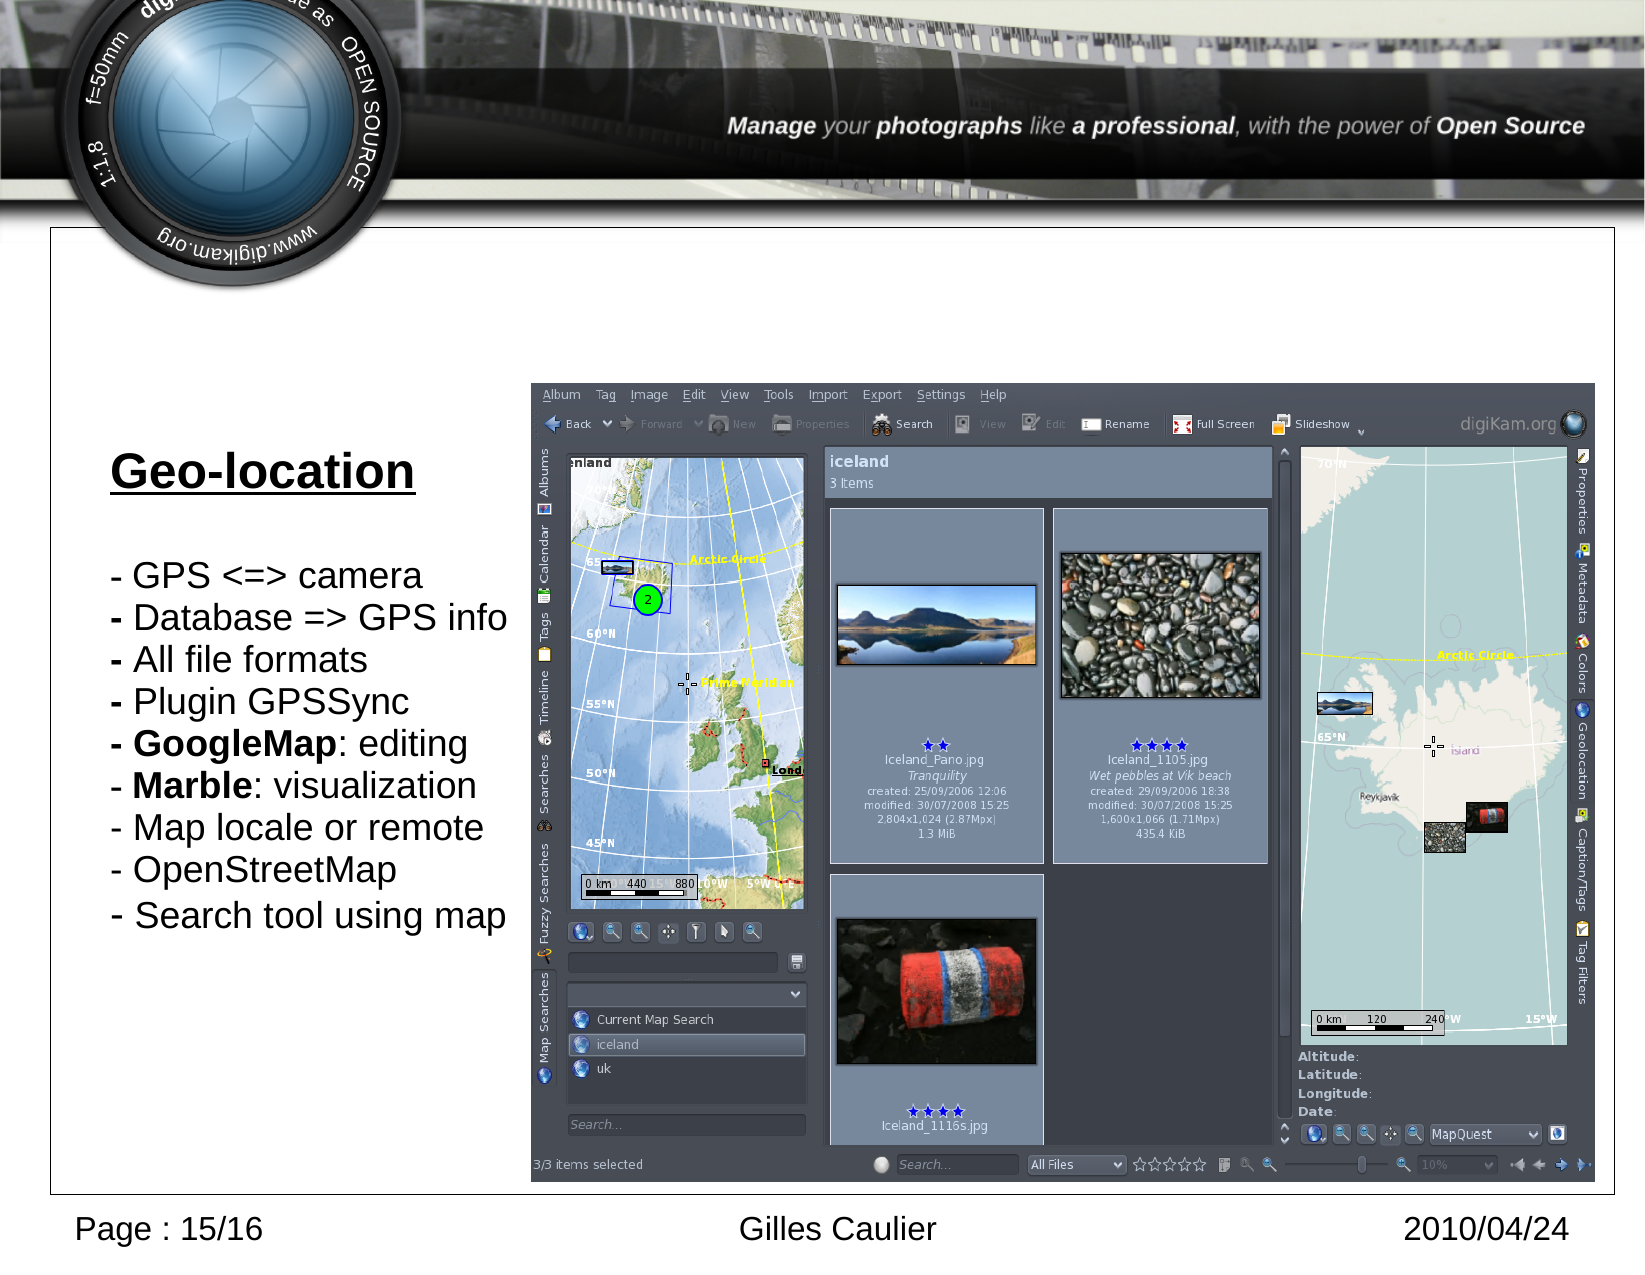

# Geo-location - GPS <=> camera - Database => GPS info - All file formats - Plugin GPSSync - GoogleMap: editing - Marble: visualization - Map locale or remote - OpenStreetMap - Search tool using map
Page : /16							Gilles Caulier							2010/04/24